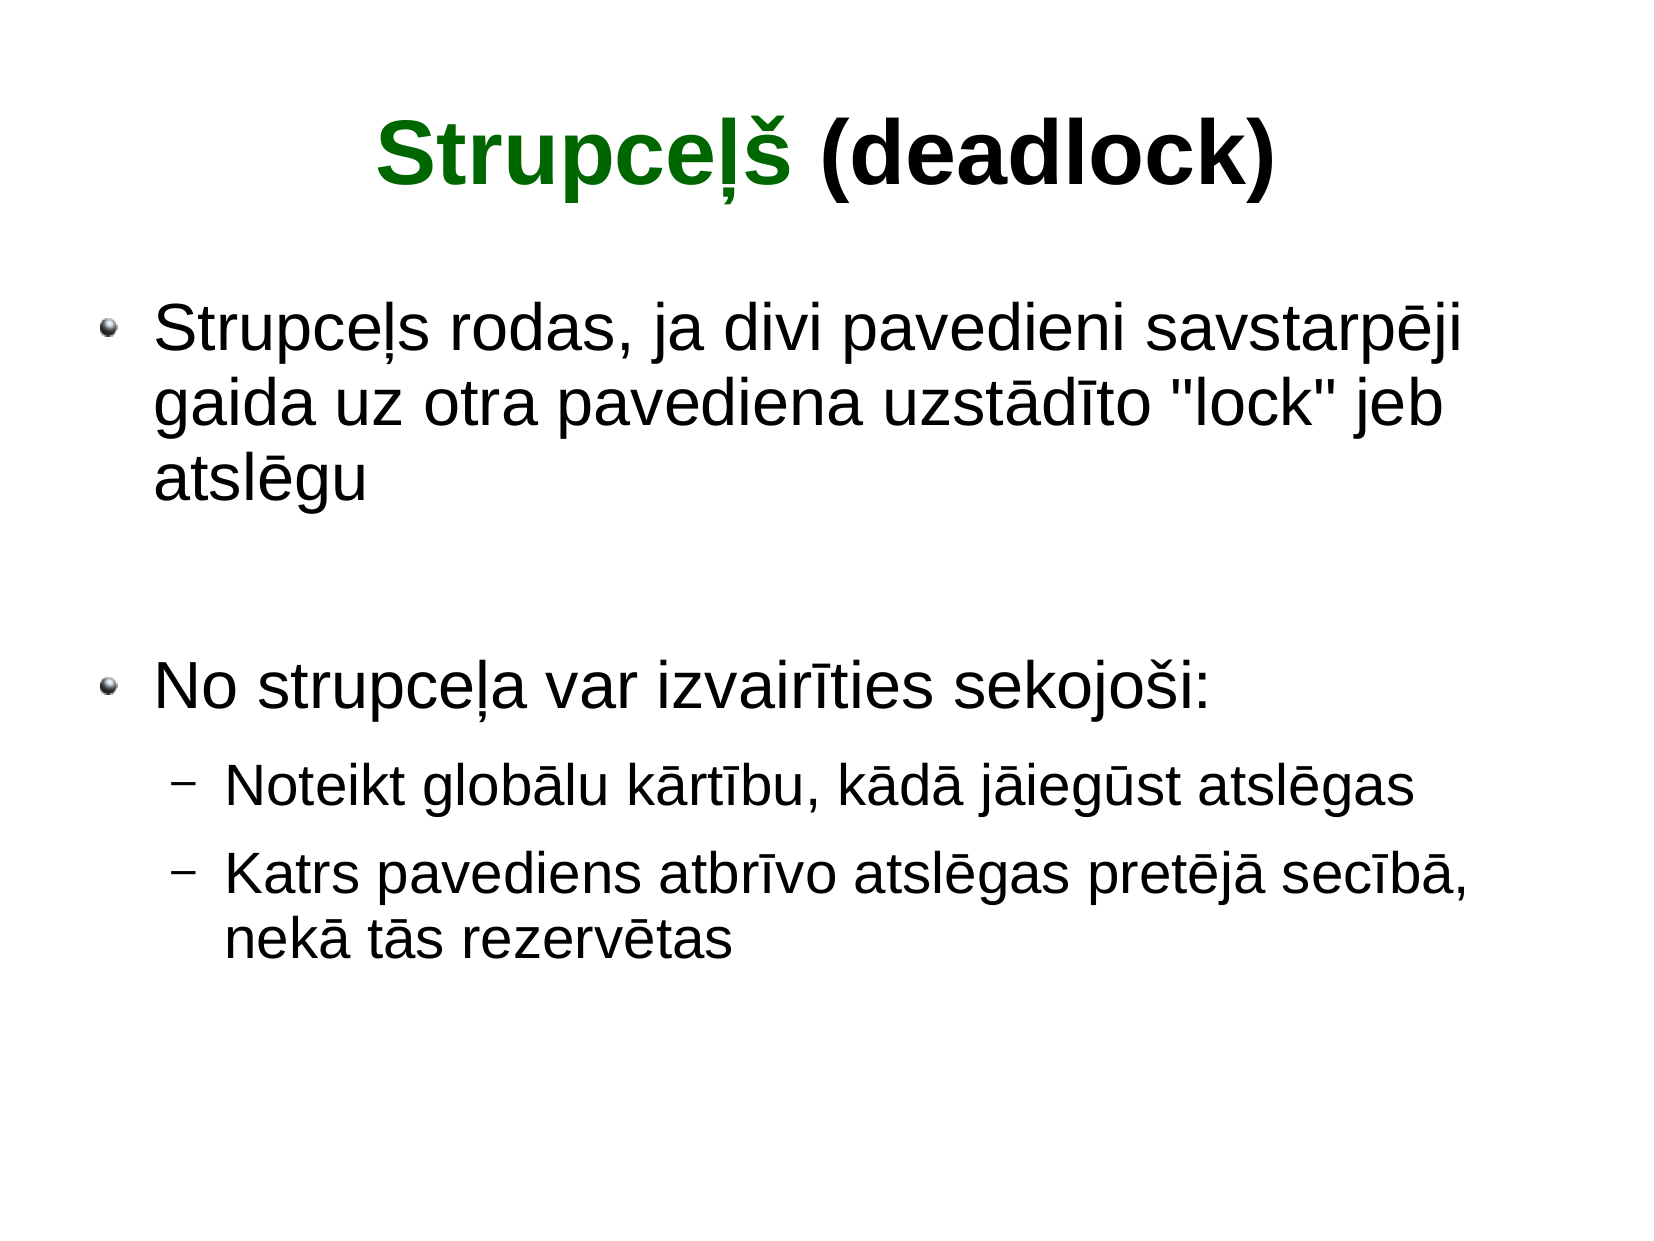

# Strupceļš (deadlock)
Strupceļs rodas, ja divi pavedieni savstarpēji gaida uz otra pavediena uzstādīto "lock" jeb atslēgu
No strupceļa var izvairīties sekojoši:
Noteikt globālu kārtību, kādā jāiegūst atslēgas
Katrs pavediens atbrīvo atslēgas pretējā secībā, nekā tās rezervētas